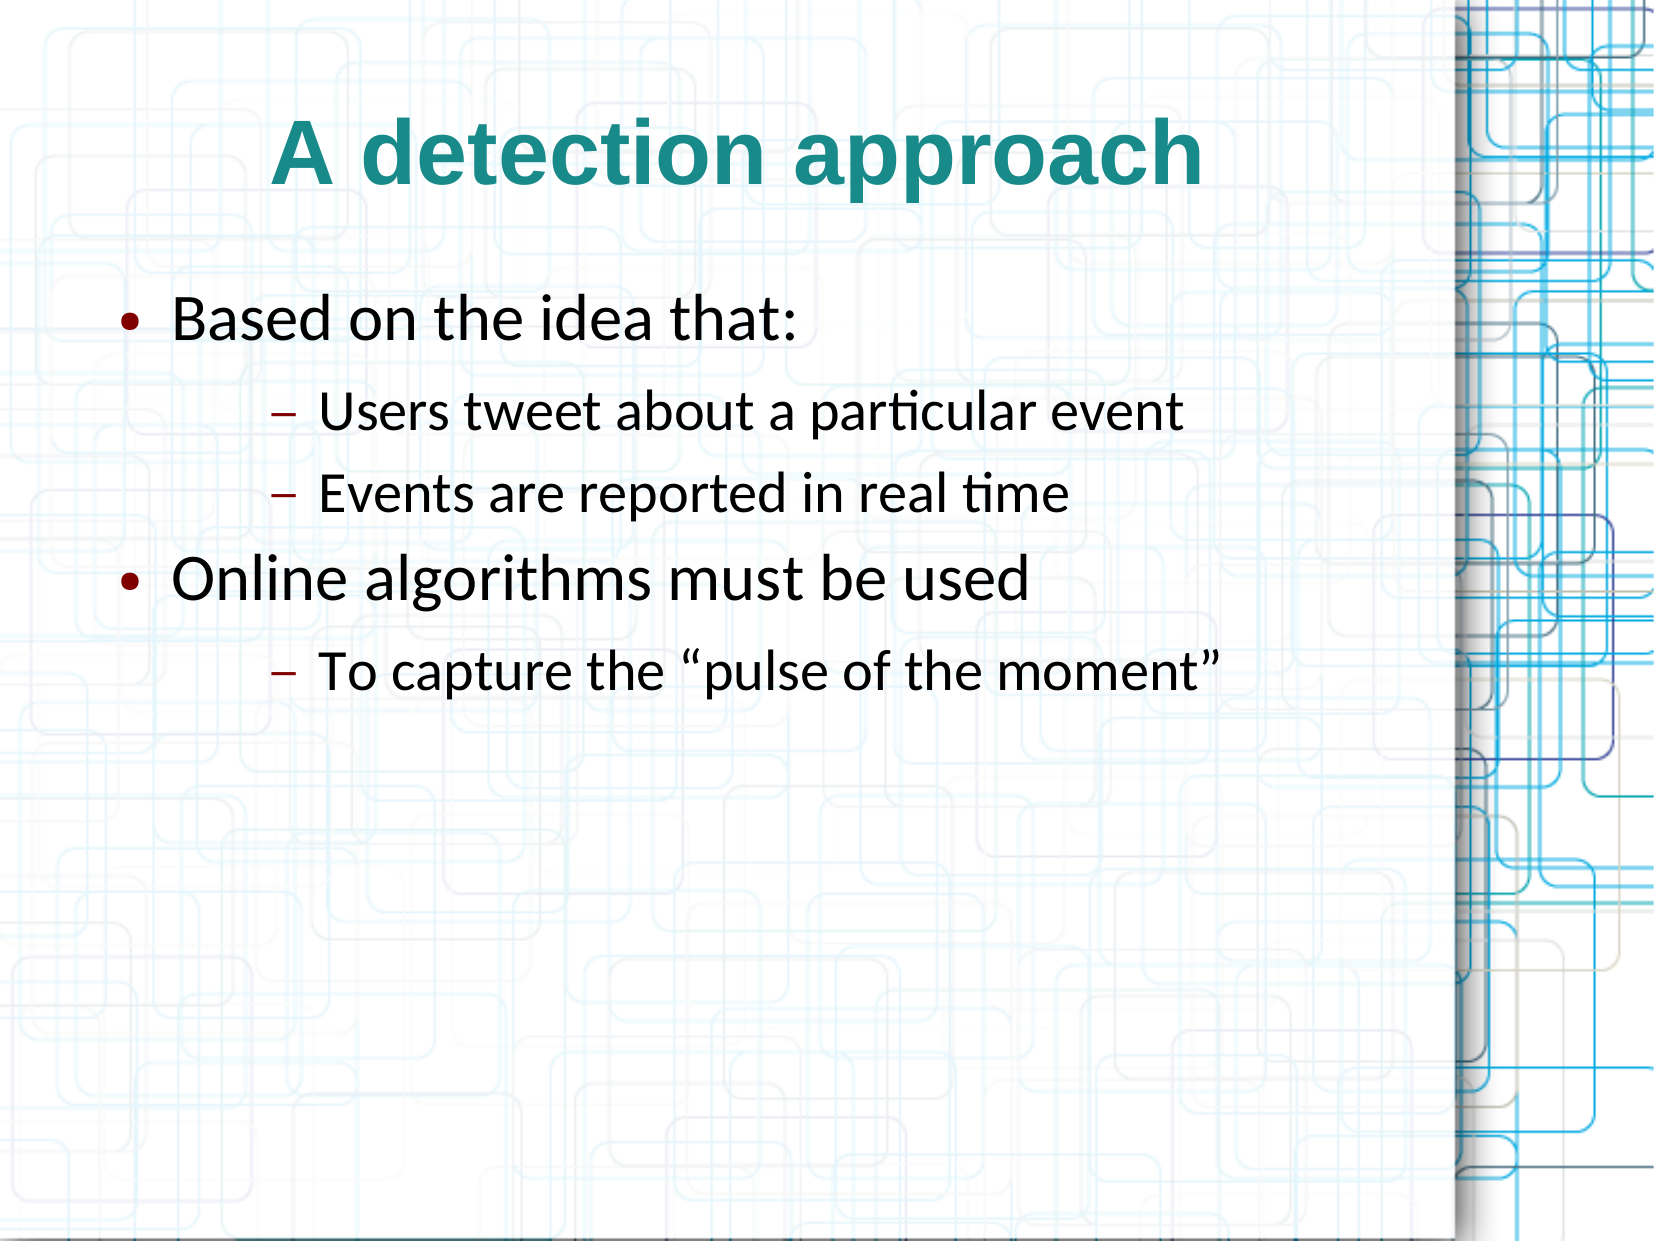

# A detection approach
Based on the idea that:
Users tweet about a particular event
Events are reported in real time
Online algorithms must be used
To capture the “pulse of the moment”